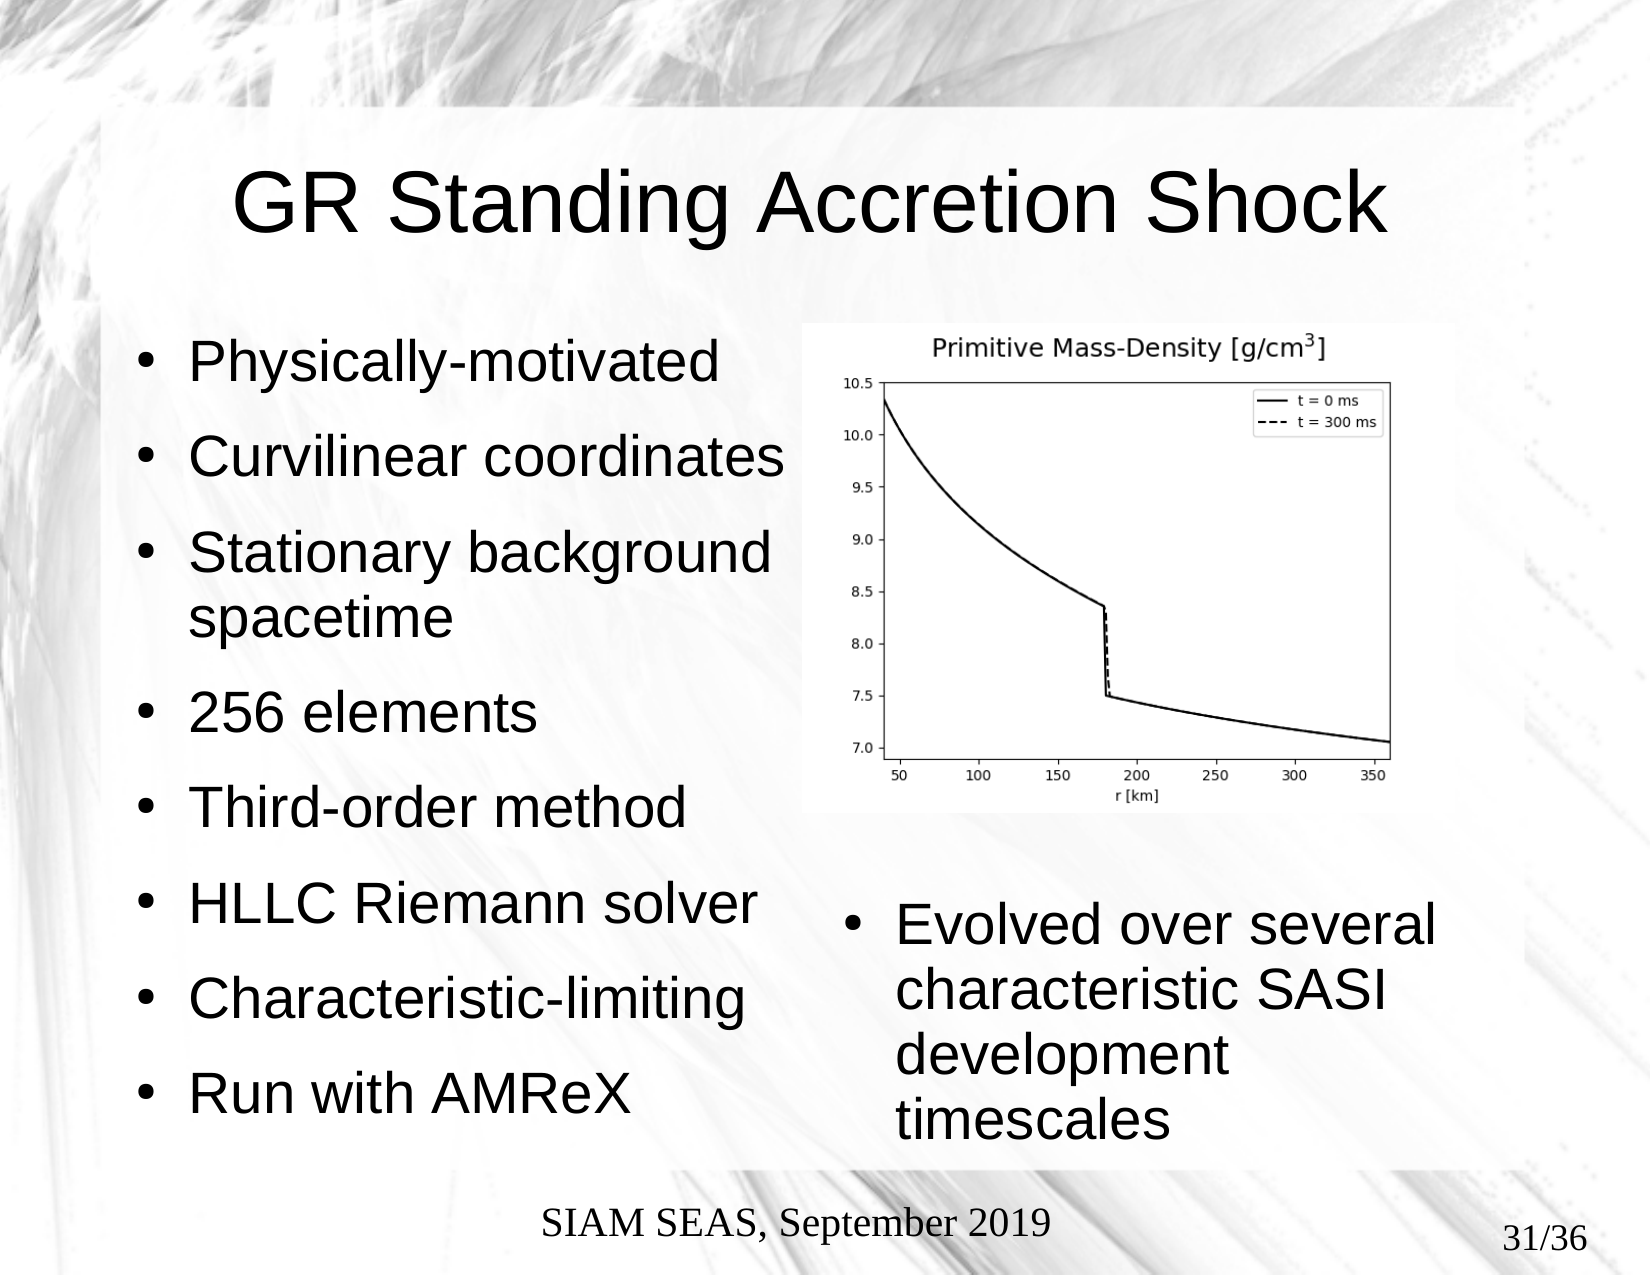

# GR Standing Accretion Shock
Physically-motivated
Curvilinear coordinates
Stationary background spacetime
256 elements
Third-order method
HLLC Riemann solver
Characteristic-limiting
Run with AMReX
Evolved over several characteristic SASI development timescales
SIAM SEAS, September 2019
31